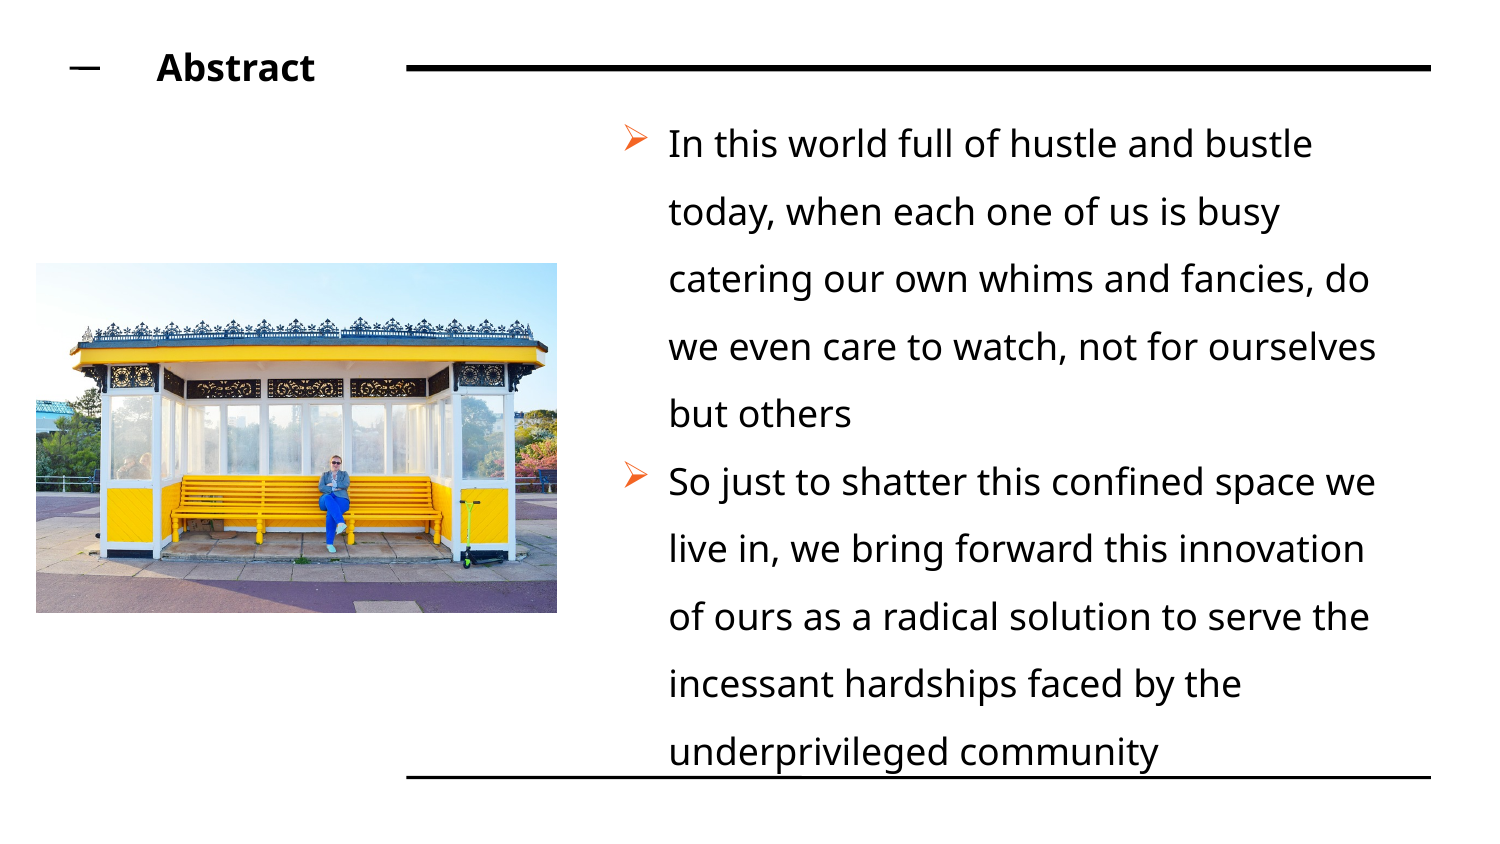

Abstract
In this world full of hustle and bustle today, when each one of us is busy catering our own whims and fancies, do we even care to watch, not for ourselves but others
So just to shatter this confined space we live in, we bring forward this innovation of ours as a radical solution to serve the incessant hardships faced by the underprivileged community